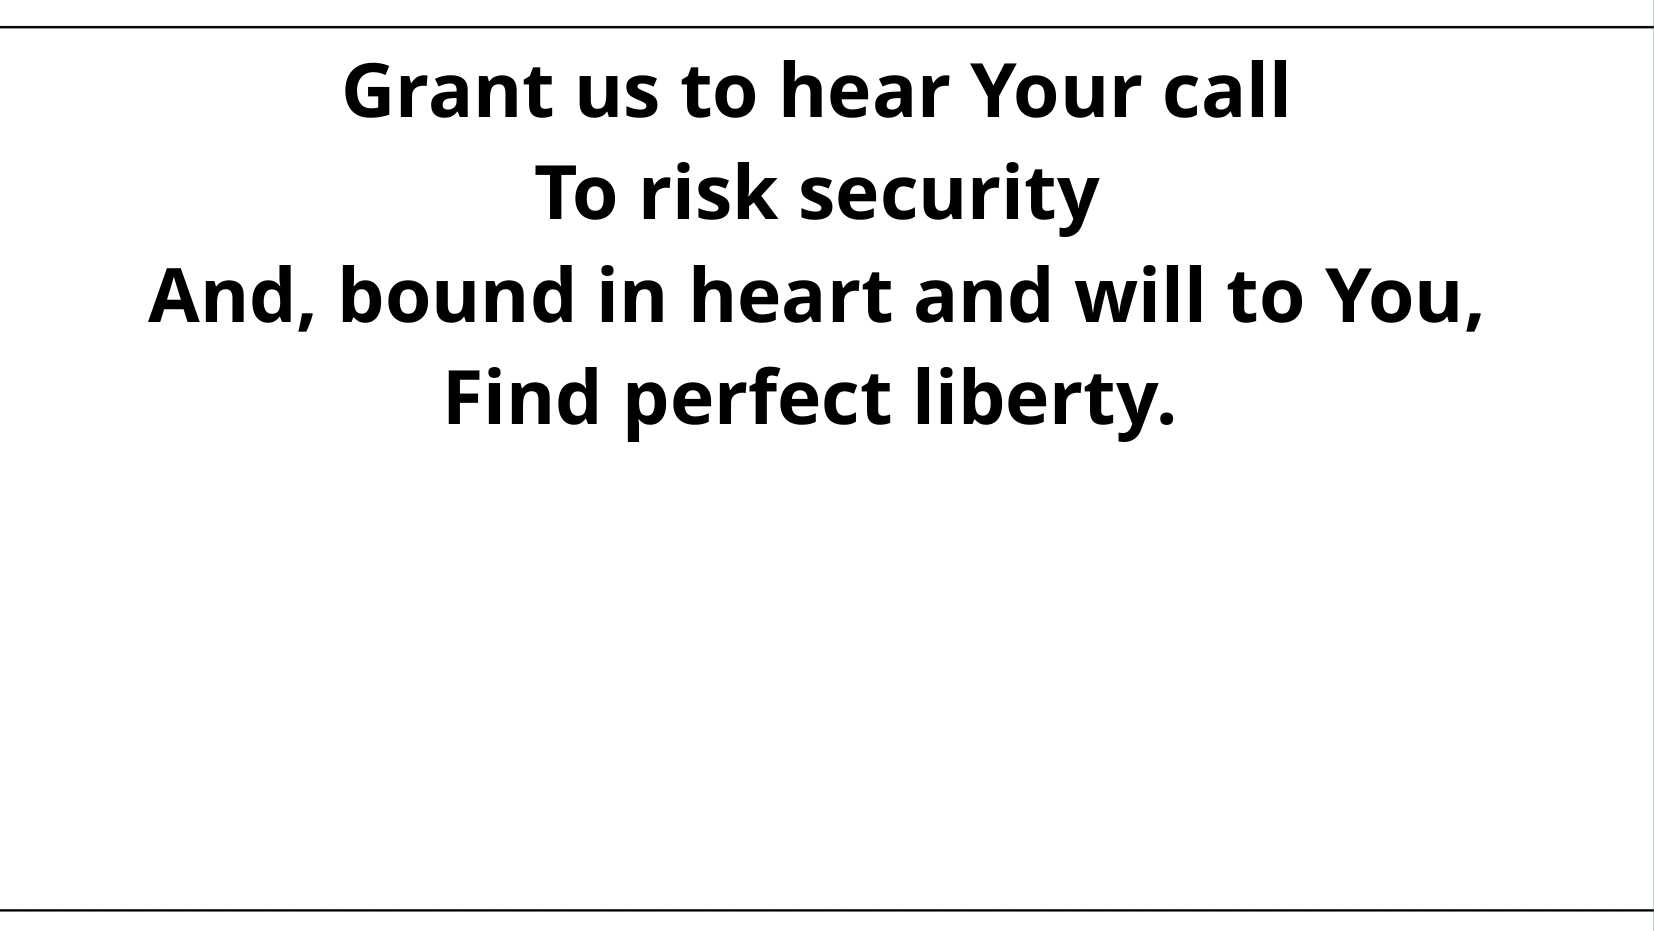

Grant us to hear Your call
To risk security
And, bound in heart and will to You,
Find perfect liberty.